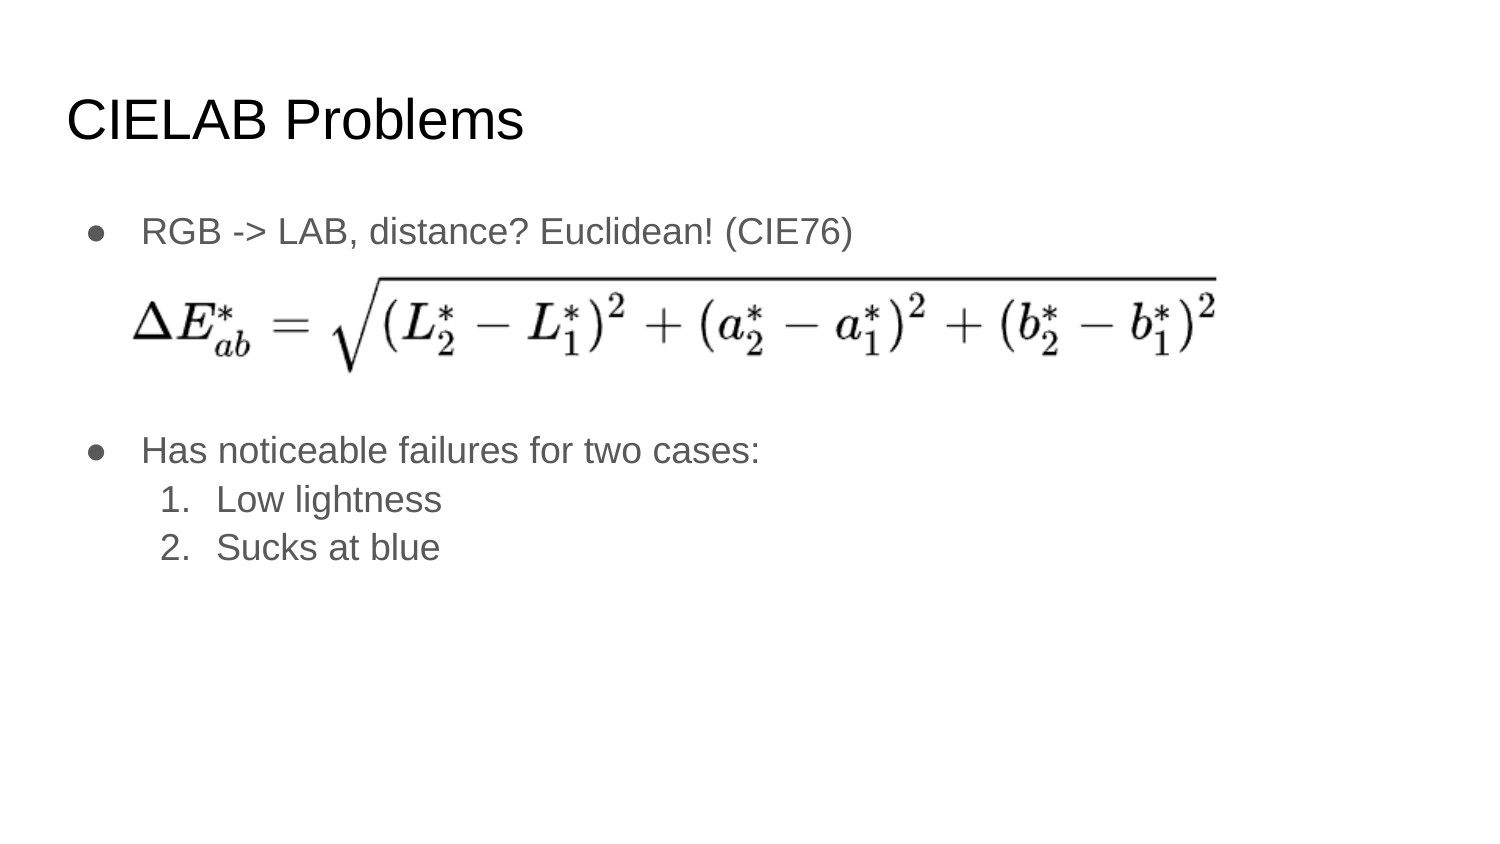

# CIELAB Problems
RGB -> LAB, distance? Euclidean! (CIE76)
Has noticeable failures for two cases:
Low lightness
Sucks at blue